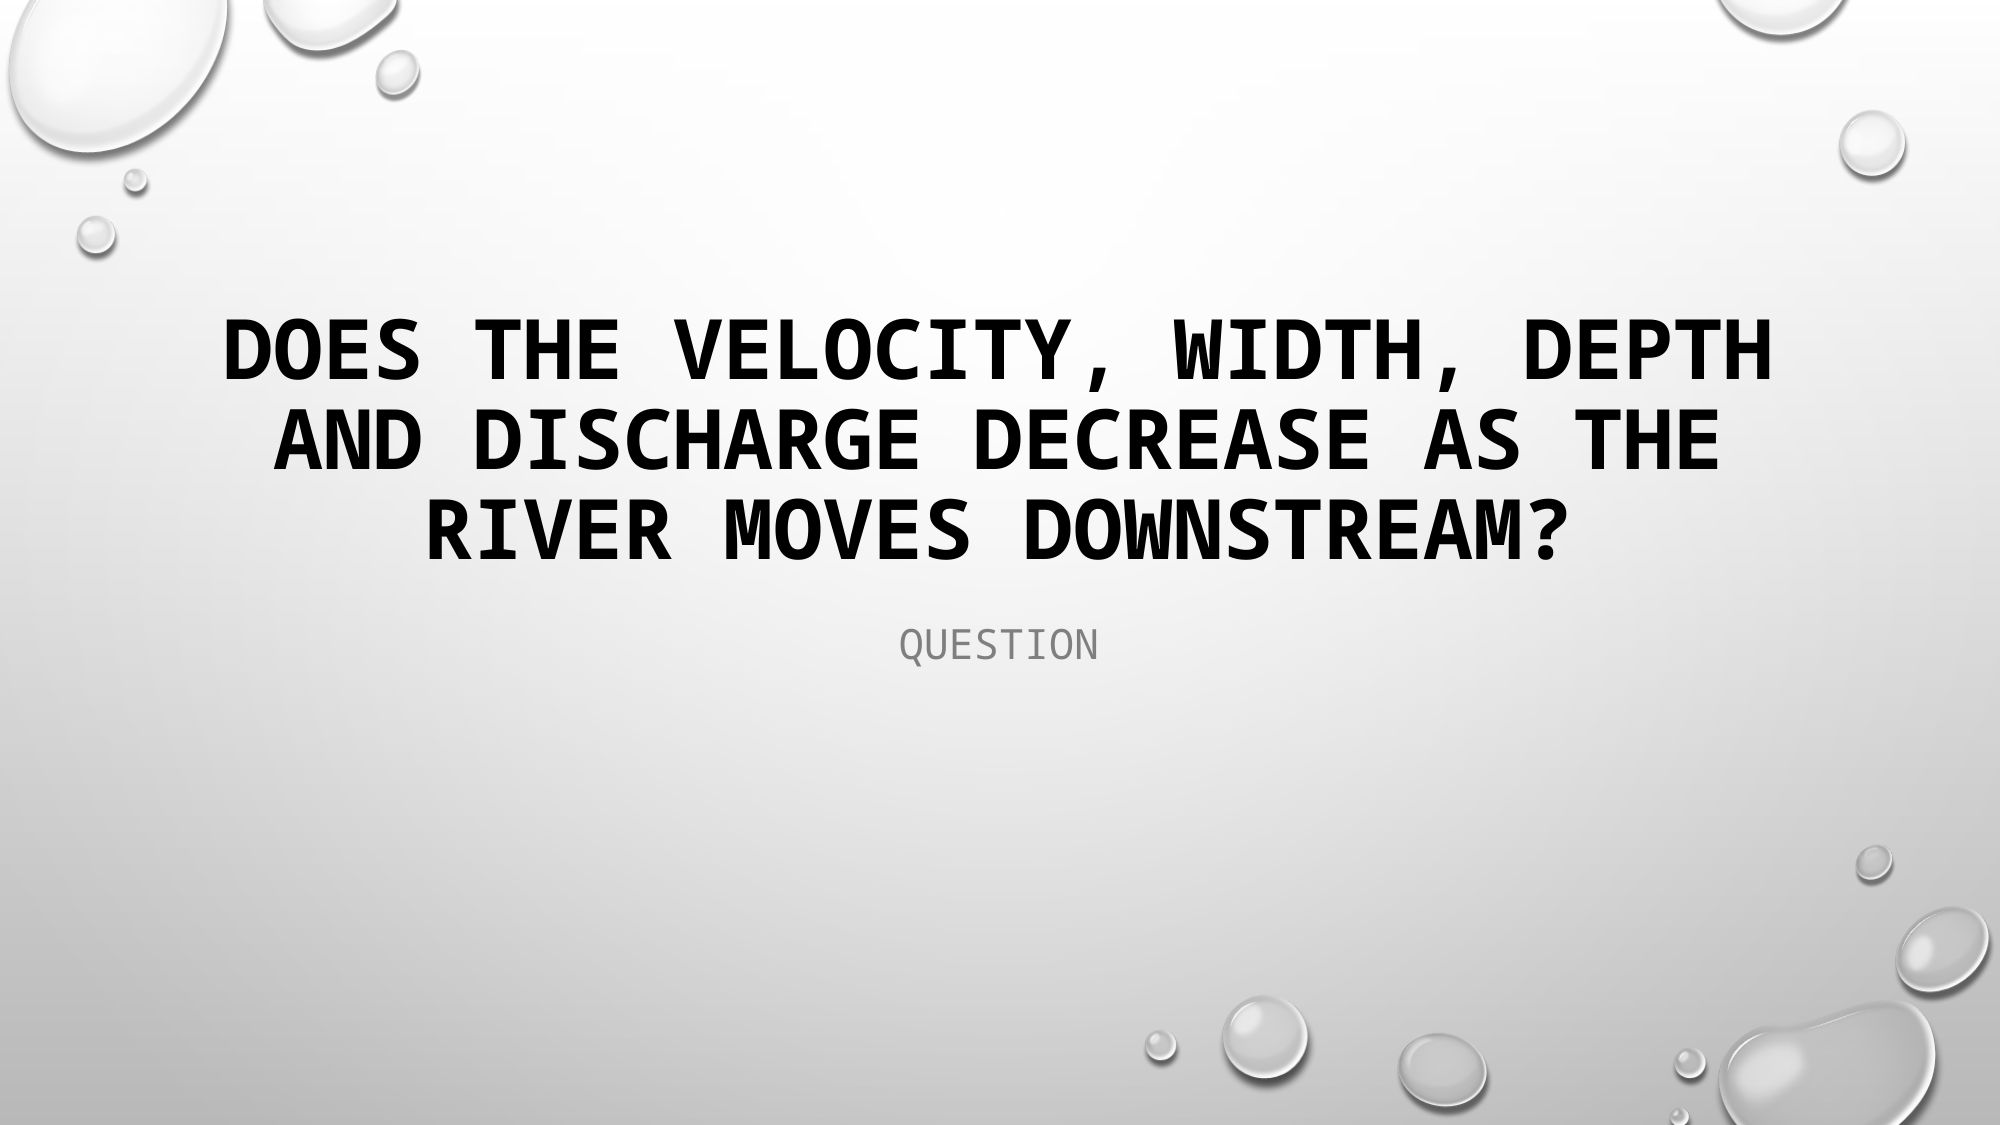

# Does the velocity, width, depth and discharge decrease as the river moves downstream?
Question